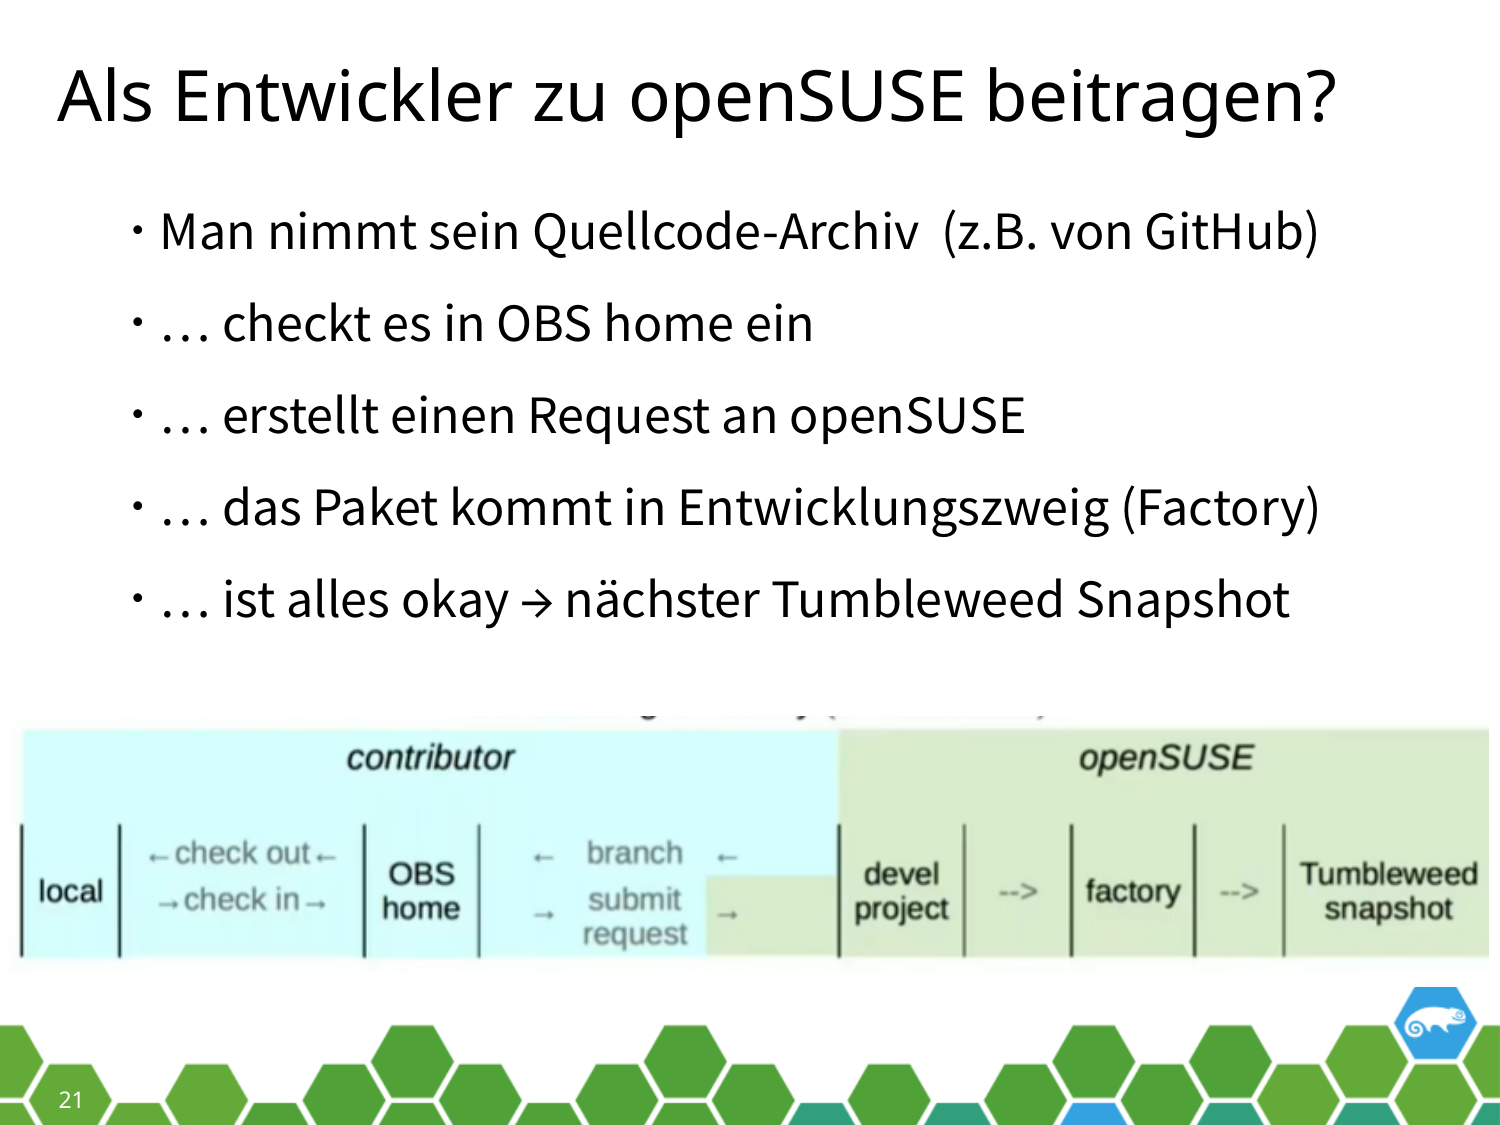

# Als Entwickler zu openSUSE beitragen?
Man nimmt sein Quellcode-Archiv (z.B. von GitHub)
… checkt es in OBS home ein
… erstellt einen Request an openSUSE
… das Paket kommt in Entwicklungszweig (Factory)
… ist alles okay → nächster Tumbleweed Snapshot